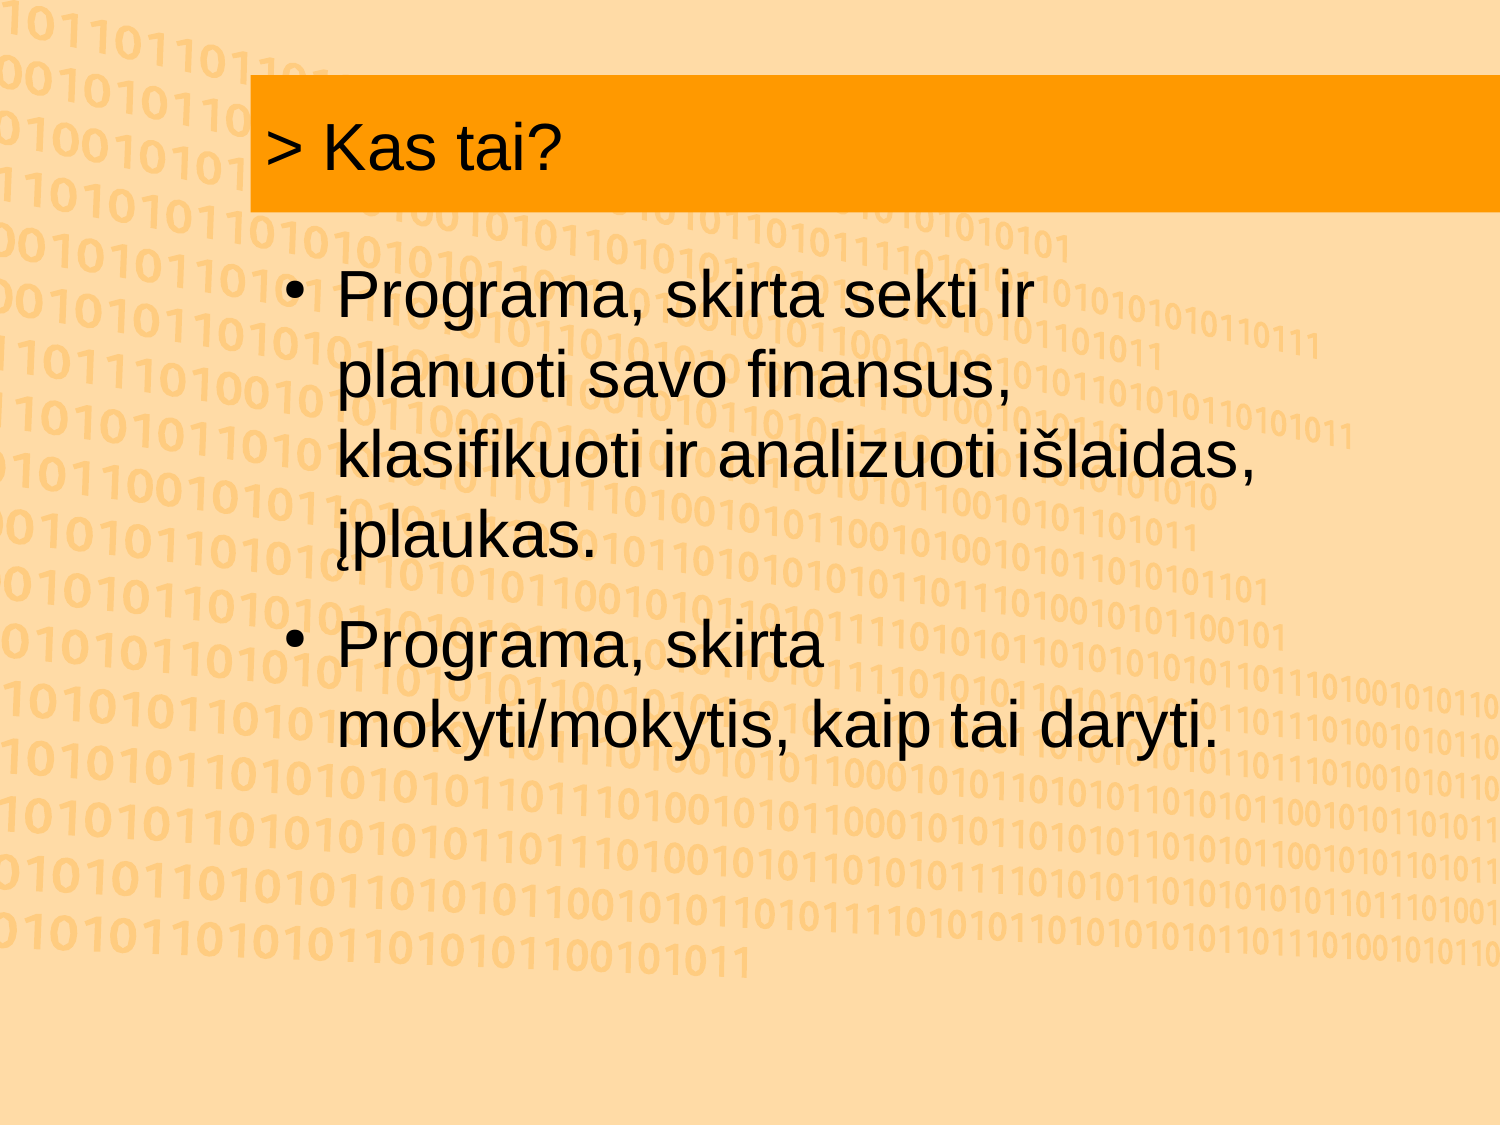

# > Kas tai?
Programa, skirta sekti ir planuoti savo finansus, klasifikuoti ir analizuoti išlaidas, įplaukas.
Programa, skirta mokyti/mokytis, kaip tai daryti.